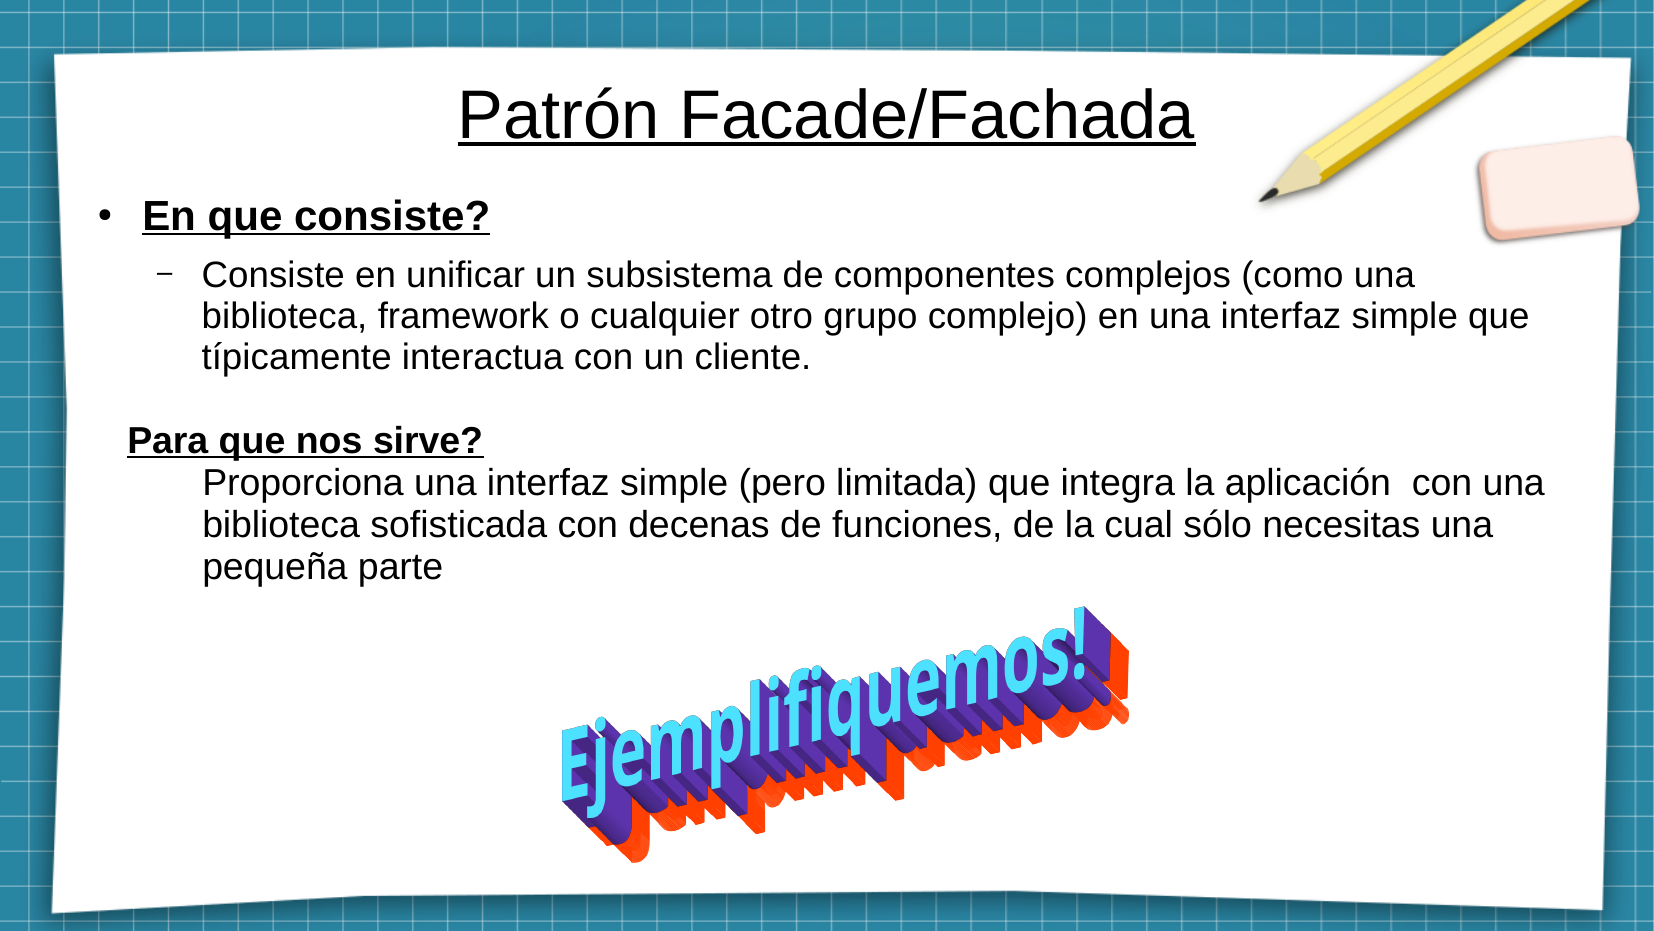

# Patrón Facade/Fachada
En que consiste?
Consiste en unificar un subsistema de componentes complejos (como una biblioteca, framework o cualquier otro grupo complejo) en una interfaz simple que típicamente interactua con un cliente.
Para que nos sirve?
	Proporciona una interfaz simple (pero limitada) que integra la aplicación con una 	biblioteca sofisticada con decenas de funciones, de la cual sólo necesitas una 		pequeña parte
Ejemplifiquemos!